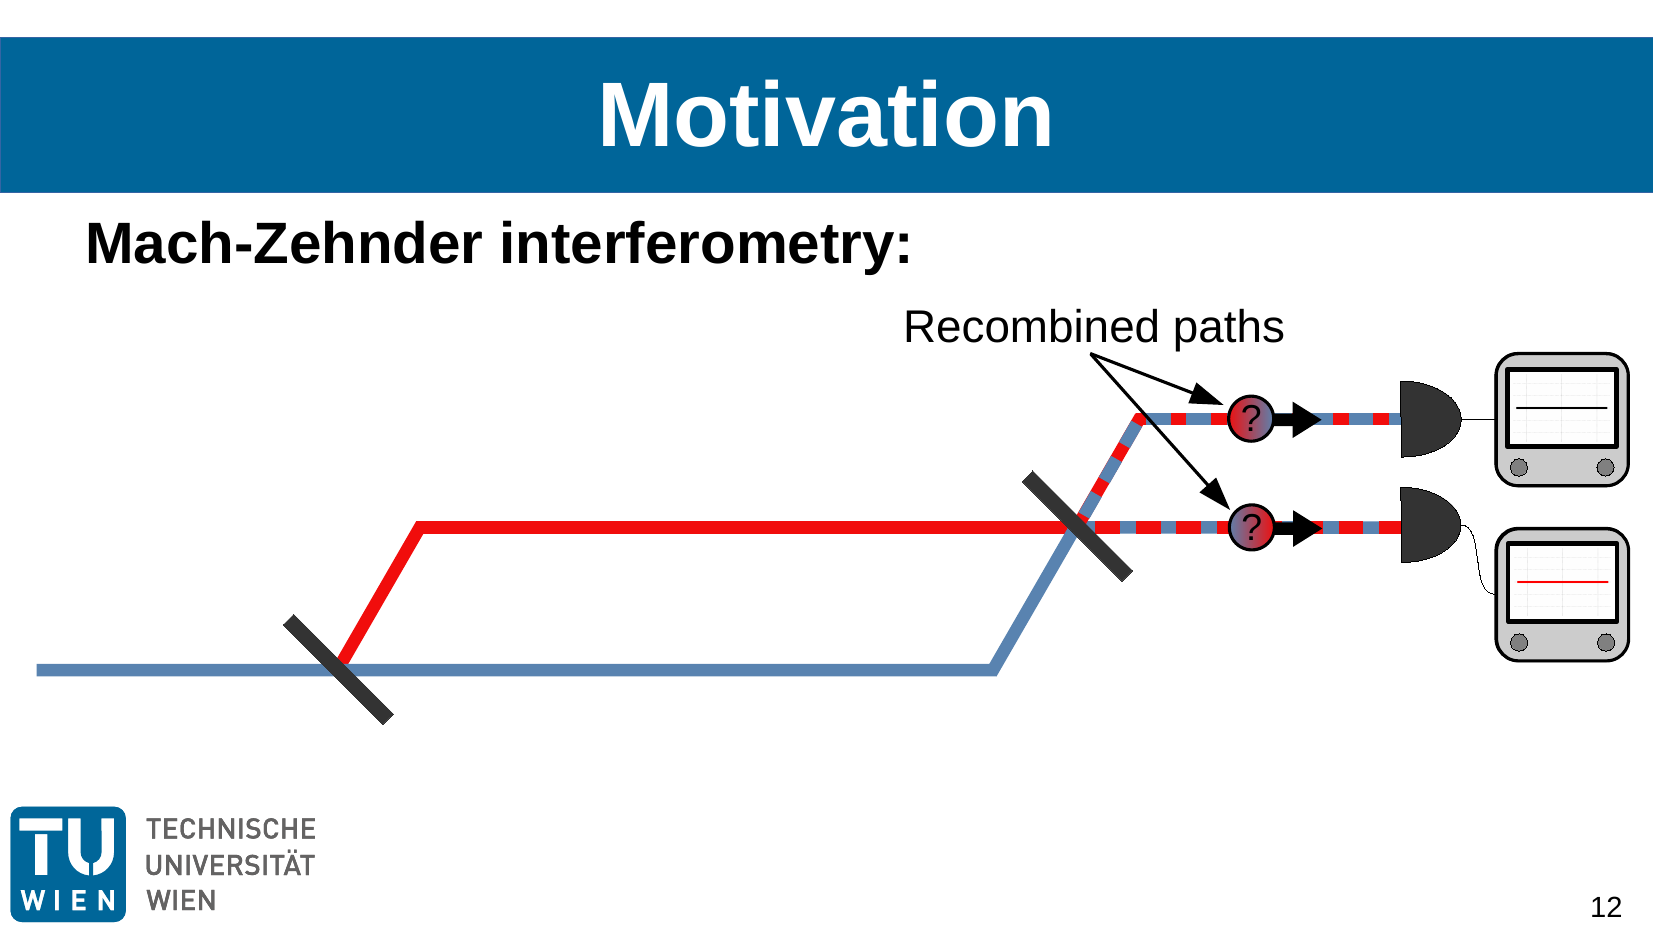

# Motivation
Mach-Zehnder interferometry:
Recombined paths
?
?